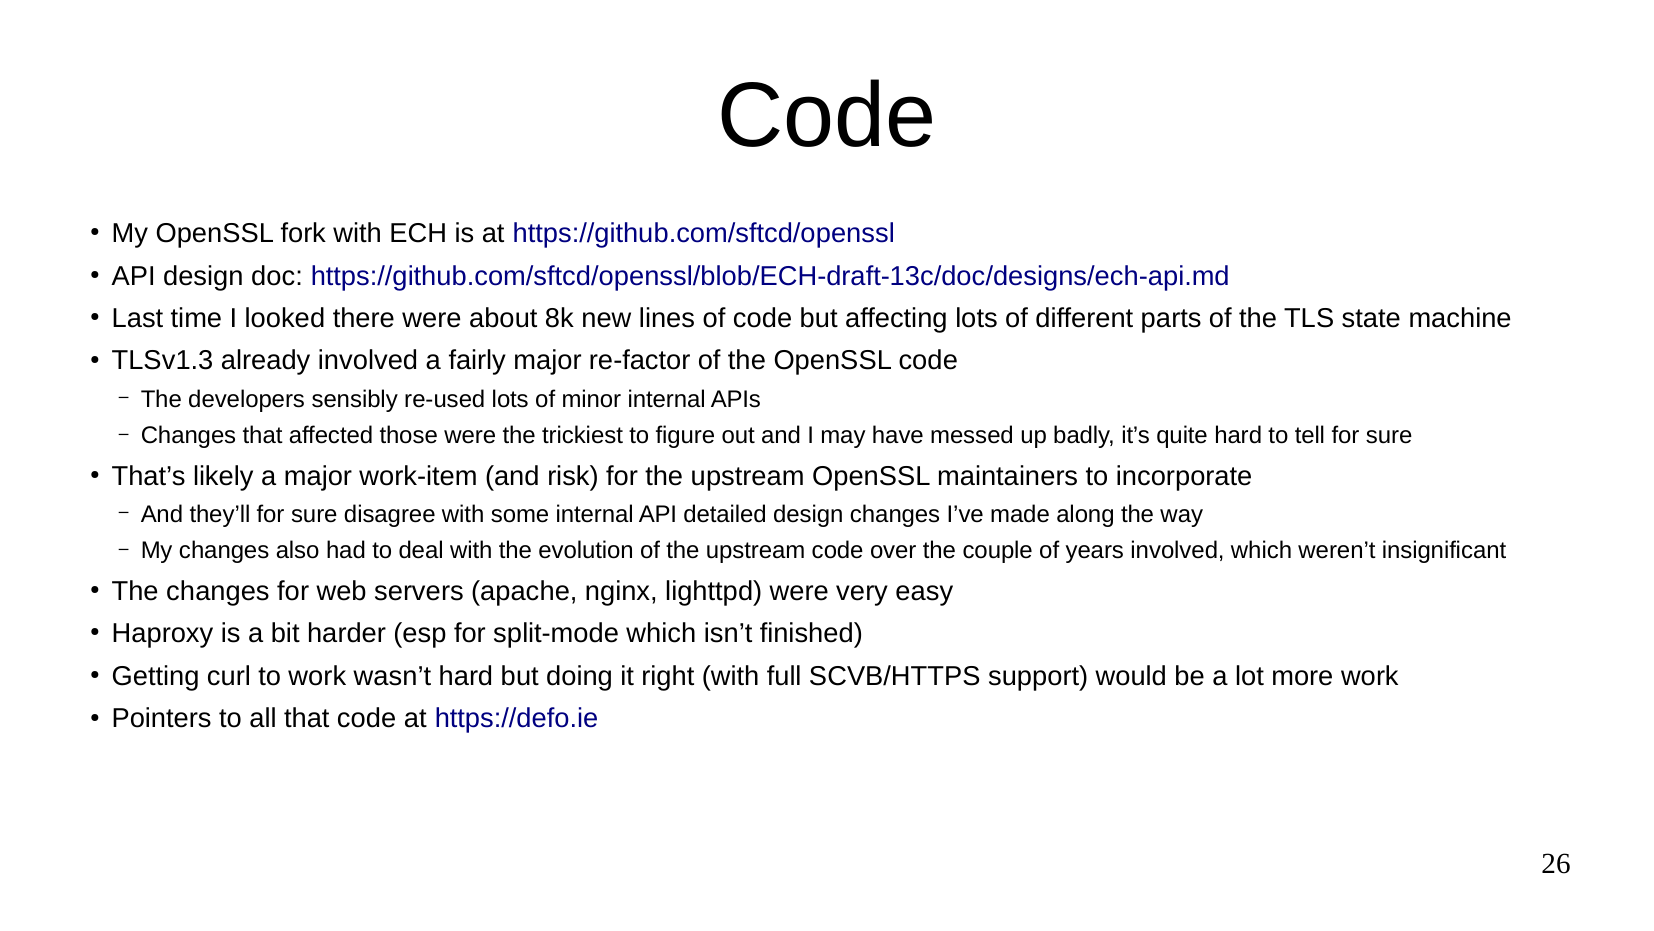

# Code
My OpenSSL fork with ECH is at https://github.com/sftcd/openssl
API design doc: https://github.com/sftcd/openssl/blob/ECH-draft-13c/doc/designs/ech-api.md
Last time I looked there were about 8k new lines of code but affecting lots of different parts of the TLS state machine
TLSv1.3 already involved a fairly major re-factor of the OpenSSL code
The developers sensibly re-used lots of minor internal APIs
Changes that affected those were the trickiest to figure out and I may have messed up badly, it’s quite hard to tell for sure
That’s likely a major work-item (and risk) for the upstream OpenSSL maintainers to incorporate
And they’ll for sure disagree with some internal API detailed design changes I’ve made along the way
My changes also had to deal with the evolution of the upstream code over the couple of years involved, which weren’t insignificant
The changes for web servers (apache, nginx, lighttpd) were very easy
Haproxy is a bit harder (esp for split-mode which isn’t finished)
Getting curl to work wasn’t hard but doing it right (with full SCVB/HTTPS support) would be a lot more work
Pointers to all that code at https://defo.ie
26